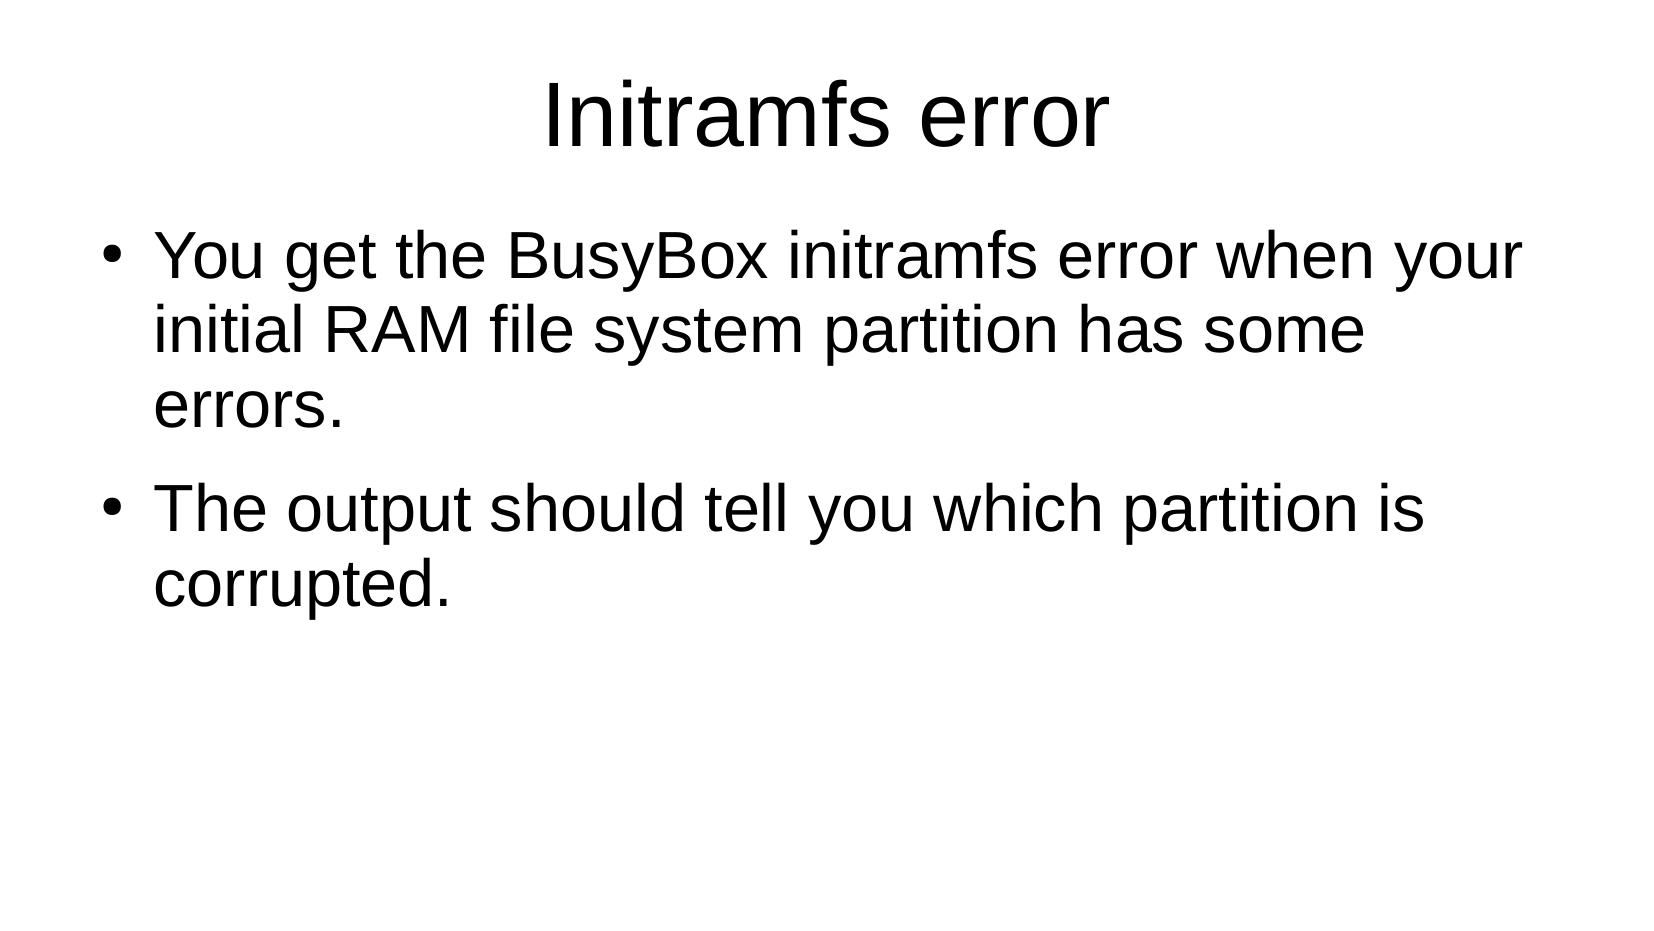

# Initramfs error
You get the BusyBox initramfs error when your initial RAM file system partition has some errors.
The output should tell you which partition is corrupted.